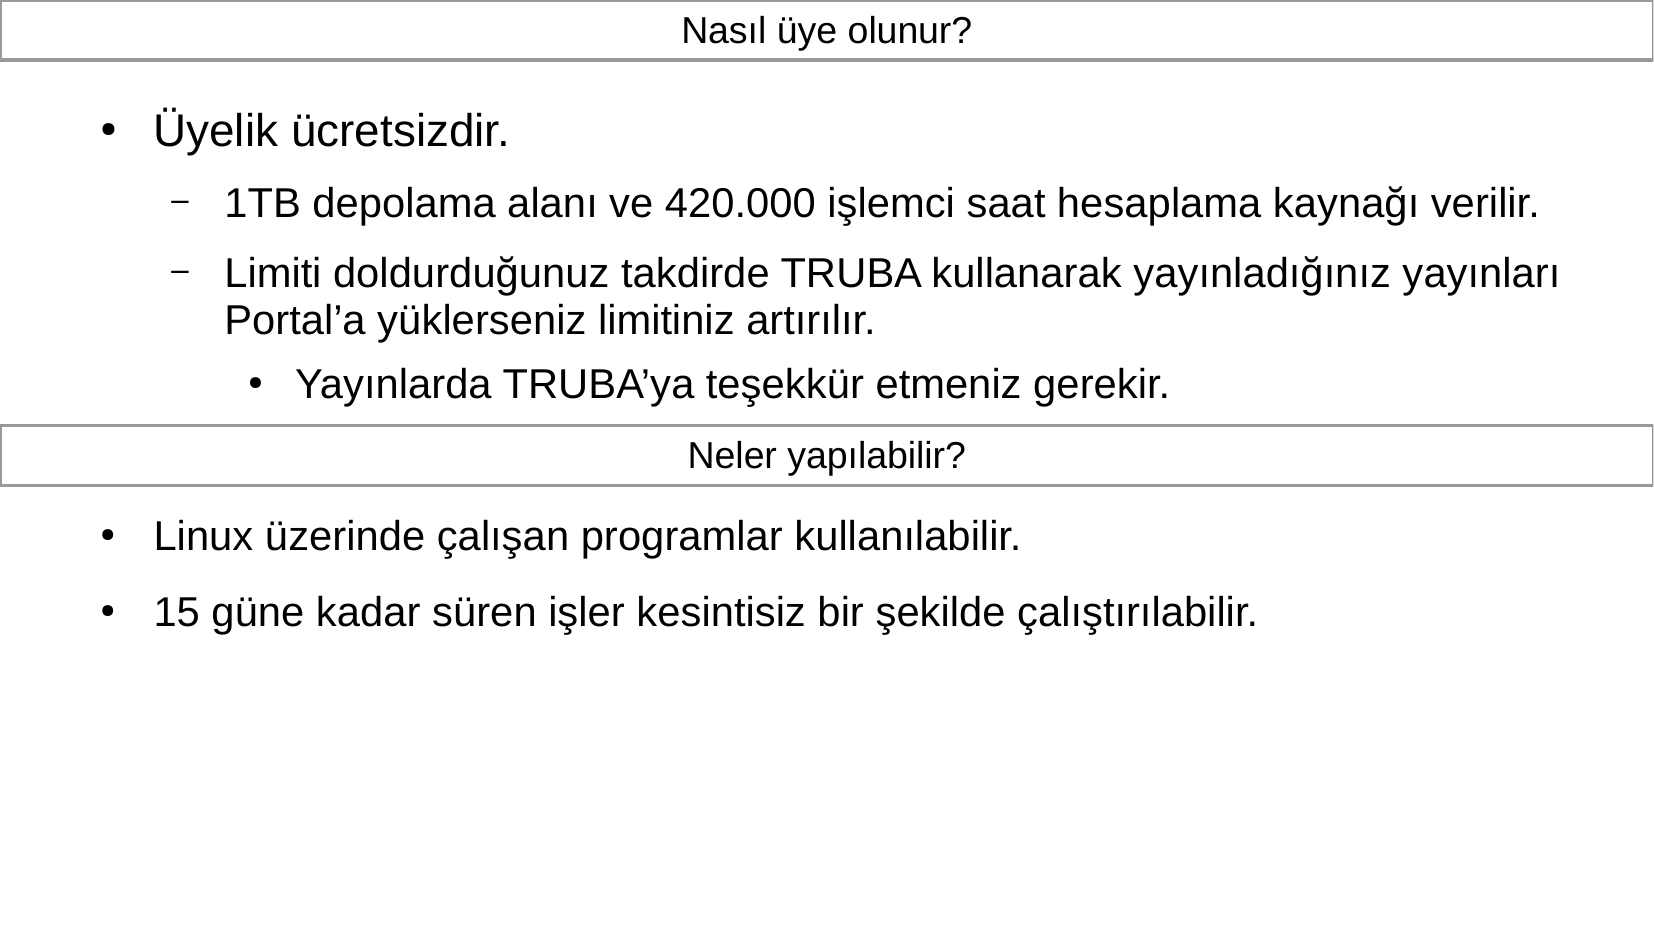

Nasıl üye olunur?
# Üyelik ücretsizdir.
1TB depolama alanı ve 420.000 işlemci saat hesaplama kaynağı verilir.
Limiti doldurduğunuz takdirde TRUBA kullanarak yayınladığınız yayınları Portal’a yüklerseniz limitiniz artırılır.
Yayınlarda TRUBA’ya teşekkür etmeniz gerekir.
Linux üzerinde çalışan programlar kullanılabilir.
15 güne kadar süren işler kesintisiz bir şekilde çalıştırılabilir.
Neler yapılabilir?